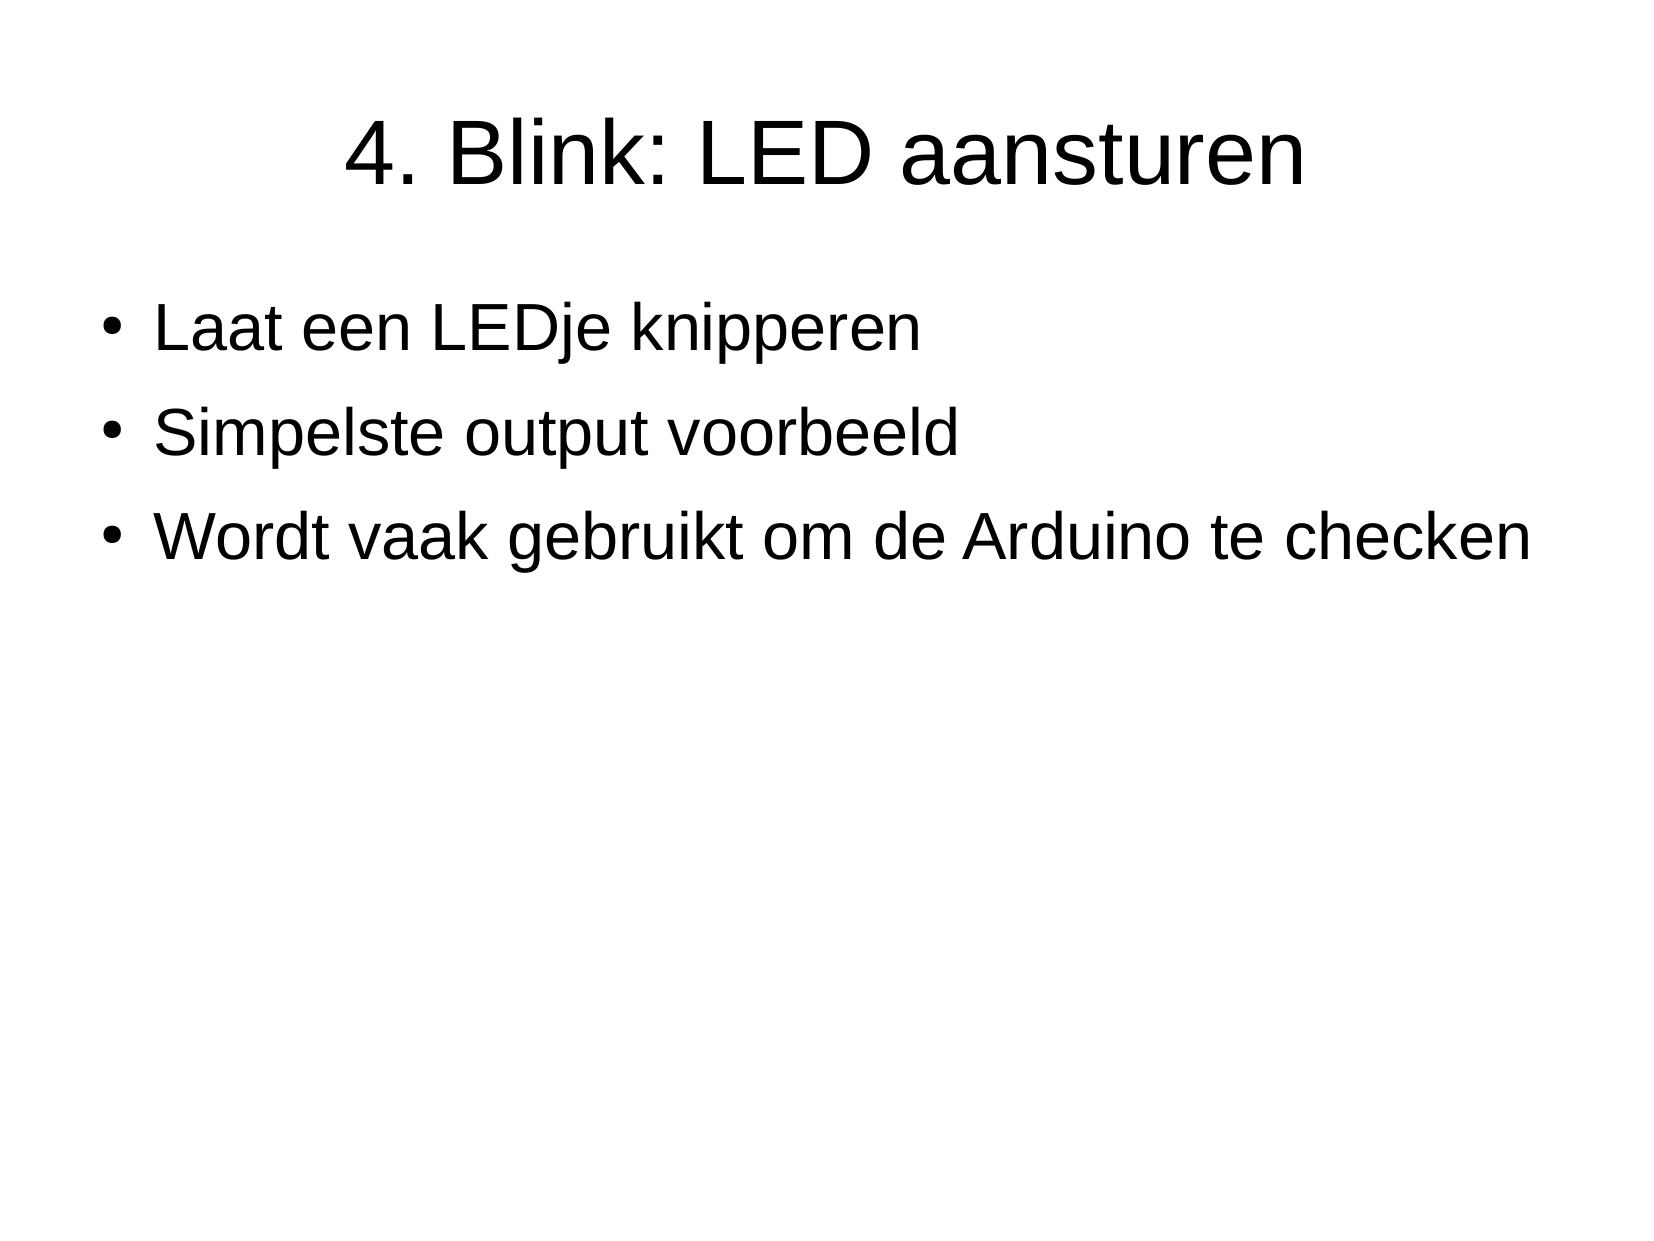

# 4. Blink: LED aansturen
Laat een LEDje knipperen
Simpelste output voorbeeld
Wordt vaak gebruikt om de Arduino te checken